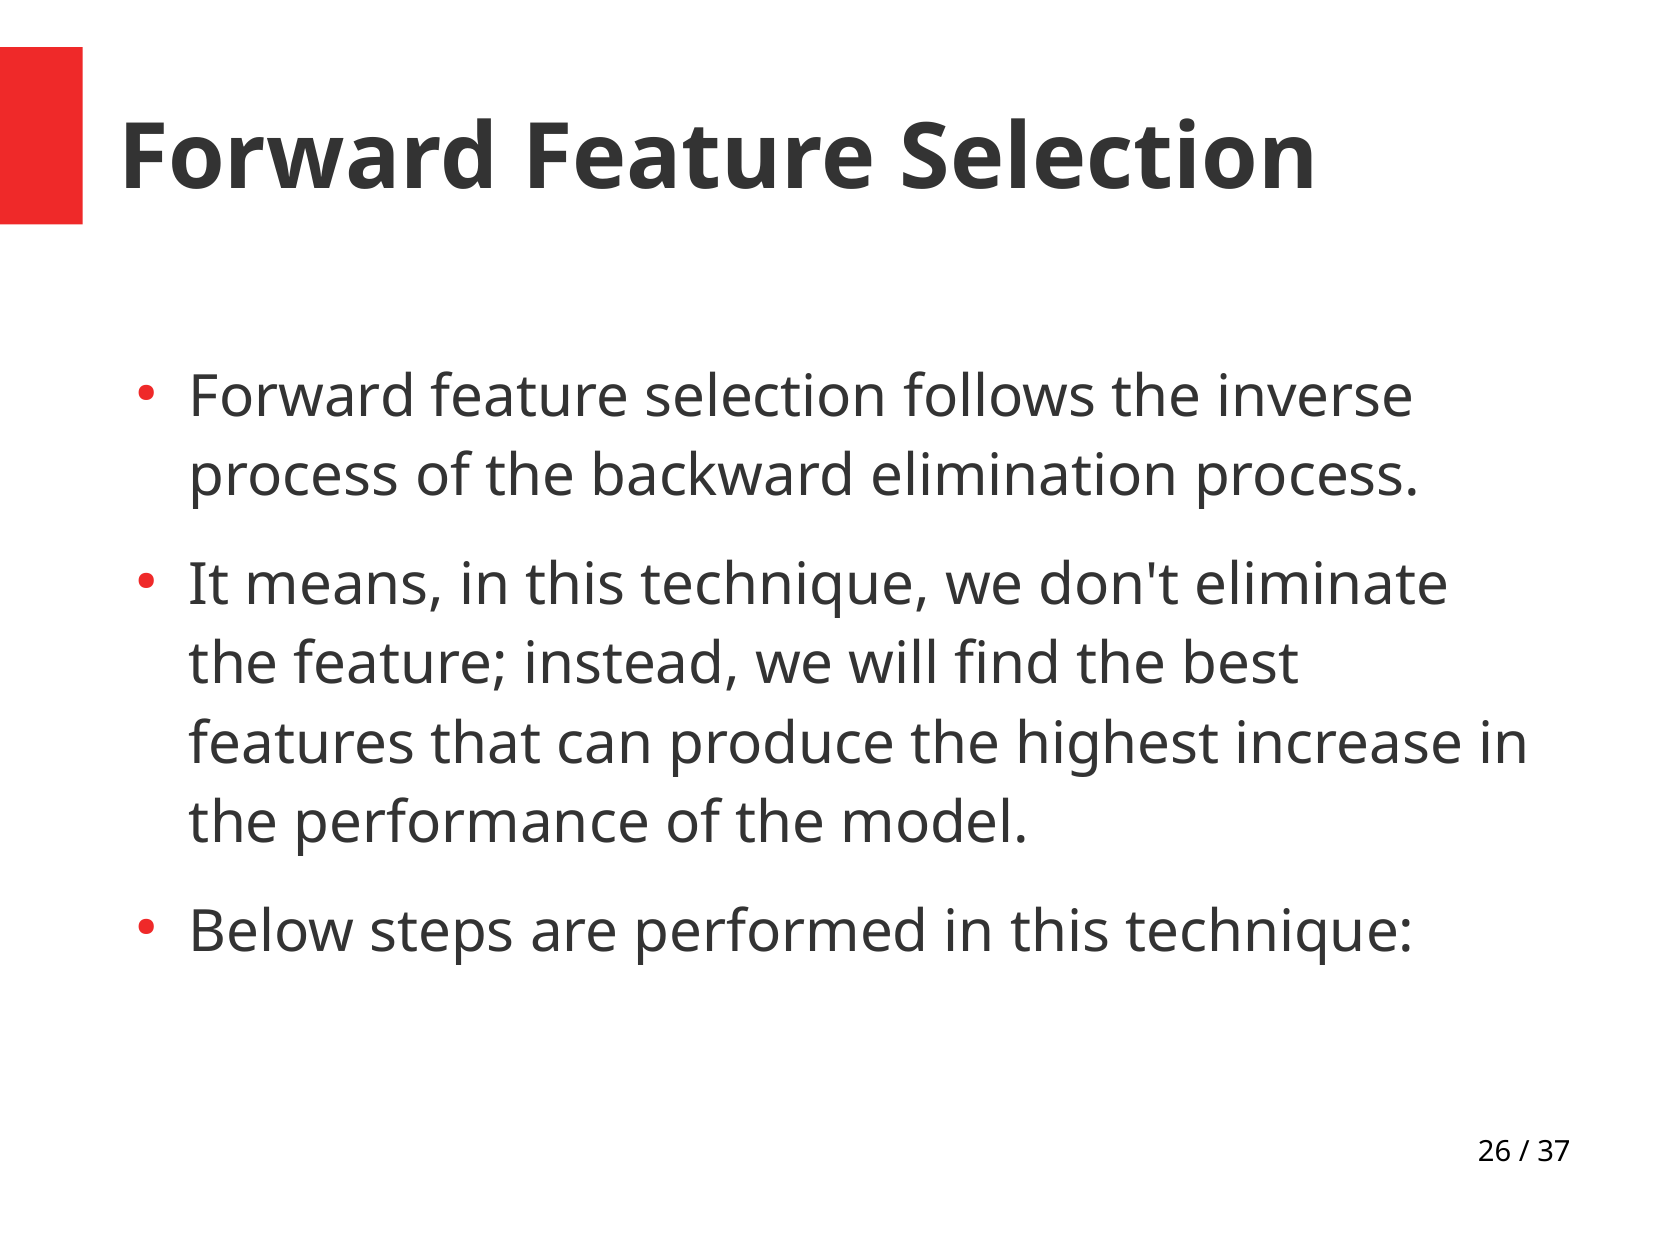

# Forward Feature Selection
Forward feature selection follows the inverse process of the backward elimination process.
It means, in this technique, we don't eliminate the feature; instead, we will find the best features that can produce the highest increase in the performance of the model.
Below steps are performed in this technique:
26